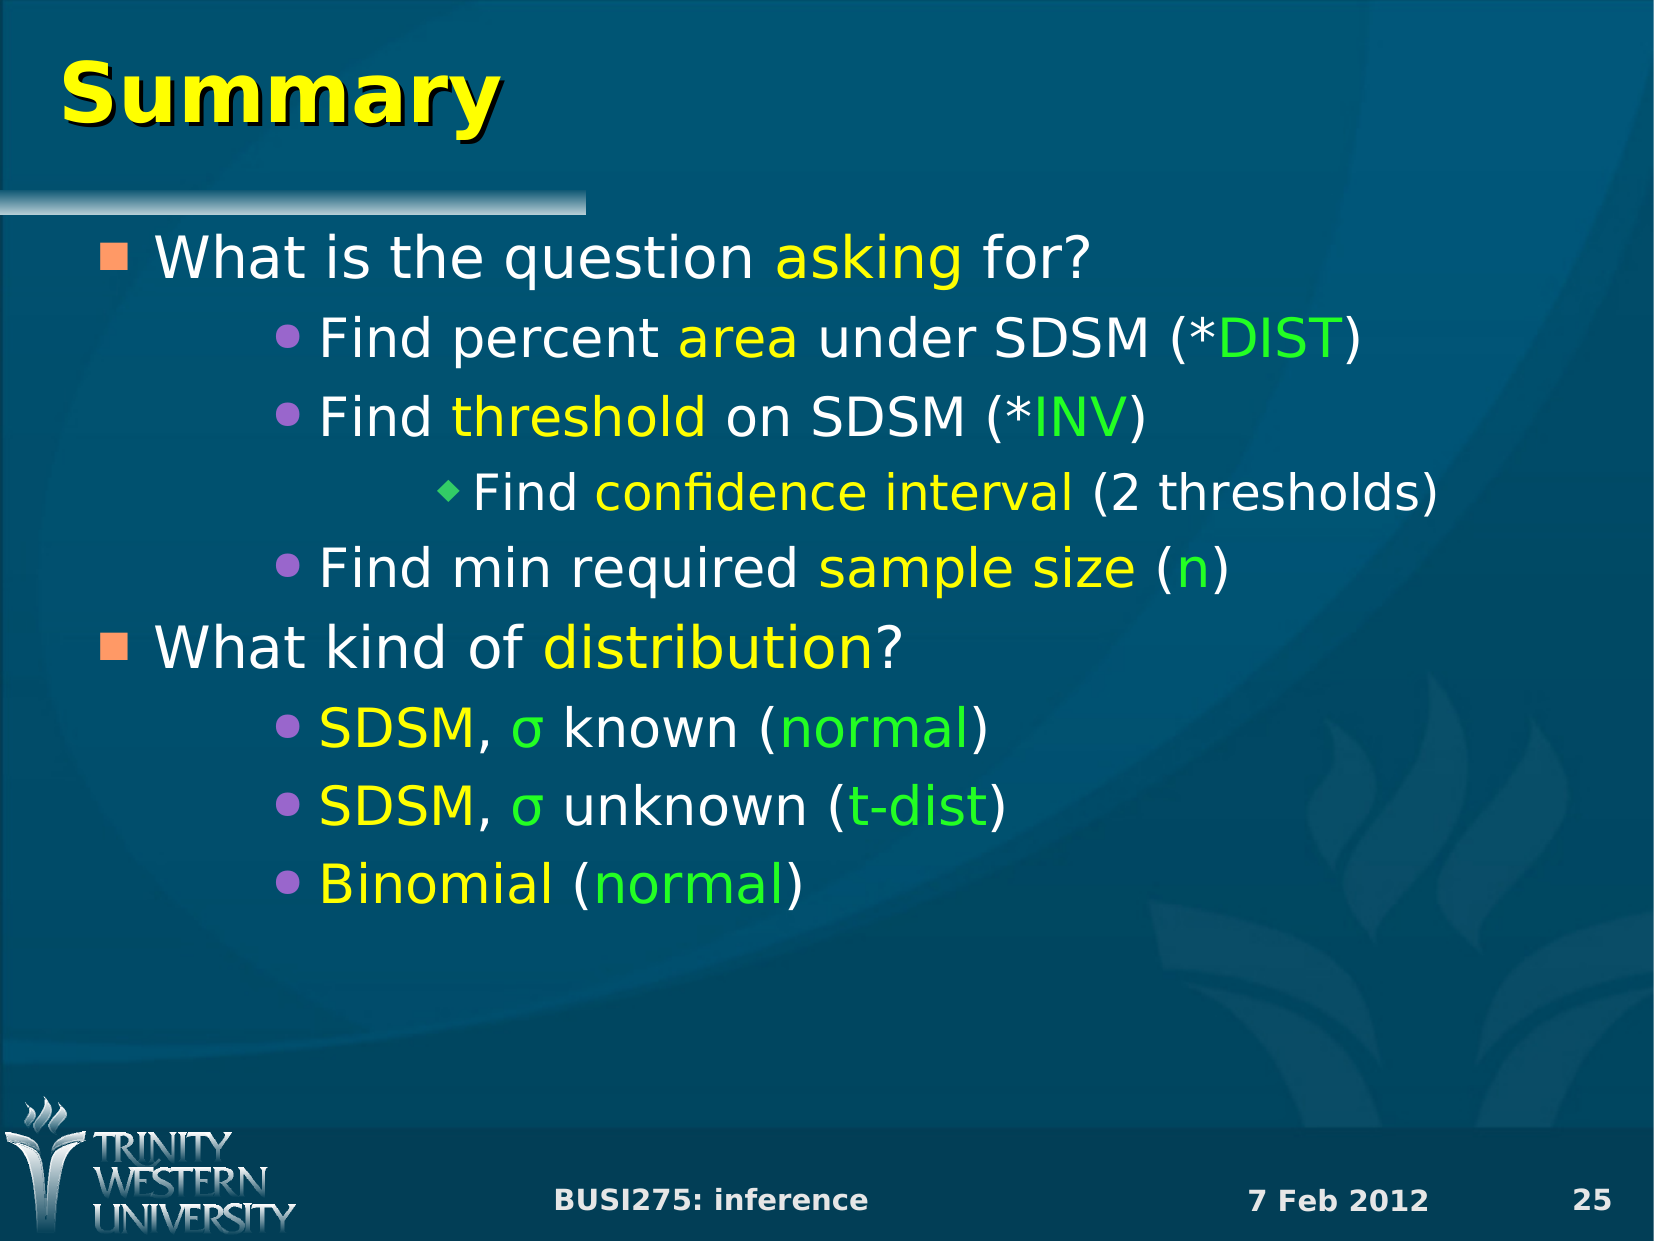

# Summary
What is the question asking for?
Find percent area under SDSM (*DIST)
Find threshold on SDSM (*INV)
Find confidence interval (2 thresholds)
Find min required sample size (n)
What kind of distribution?
SDSM, σ known (normal)
SDSM, σ unknown (t-dist)
Binomial (normal)
BUSI275: inference
7 Feb 2012
25